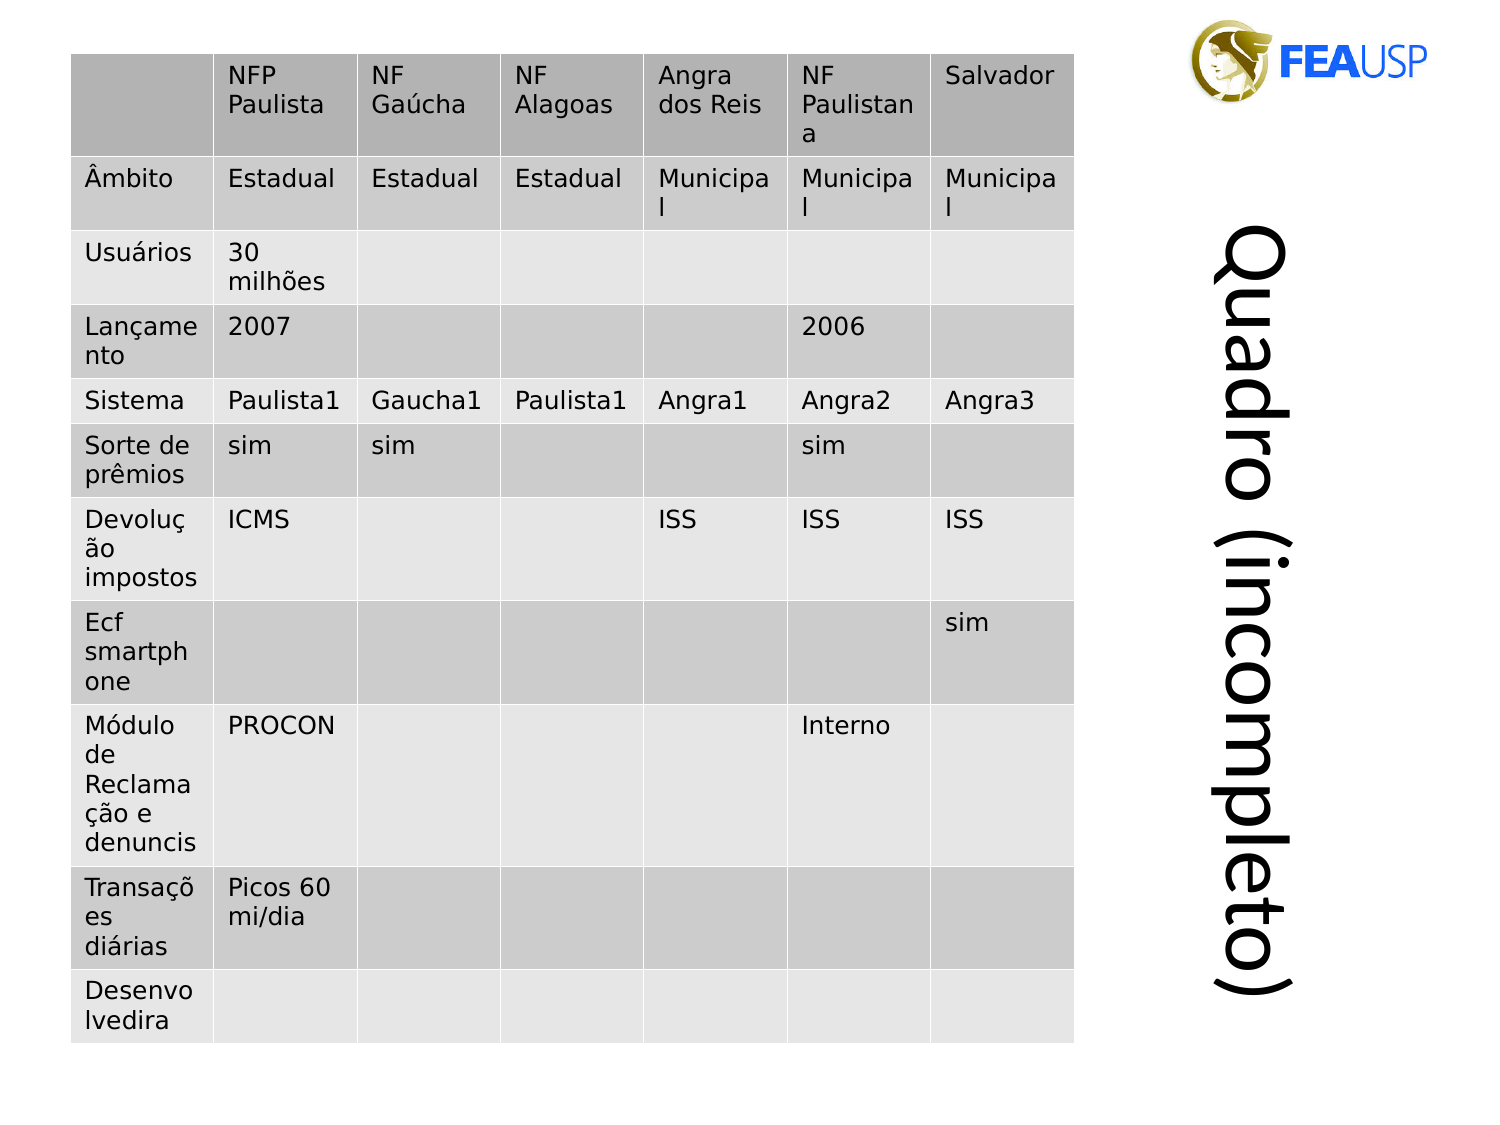

| | NFP Paulista | NF Gaúcha | NF Alagoas | Angra dos Reis | NF Paulistana | Salvador |
| --- | --- | --- | --- | --- | --- | --- |
| Âmbito | Estadual | Estadual | Estadual | Municipal | Municipal | Municipal |
| Usuários | 30 milhões | | | | | |
| Lançamento | 2007 | | | | 2006 | |
| Sistema | Paulista1 | Gaucha1 | Paulista1 | Angra1 | Angra2 | Angra3 |
| Sorte de prêmios | sim | sim | | | sim | |
| Devolução impostos | ICMS | | | ISS | ISS | ISS |
| Ecf smartphone | | | | | | sim |
| Módulo de Reclamação e denuncis | PROCON | | | | Interno | |
| Transações diárias | Picos 60 mi/dia | | | | | |
| Desenvolvedira | | | | | | |
# Quadro (incompleto)